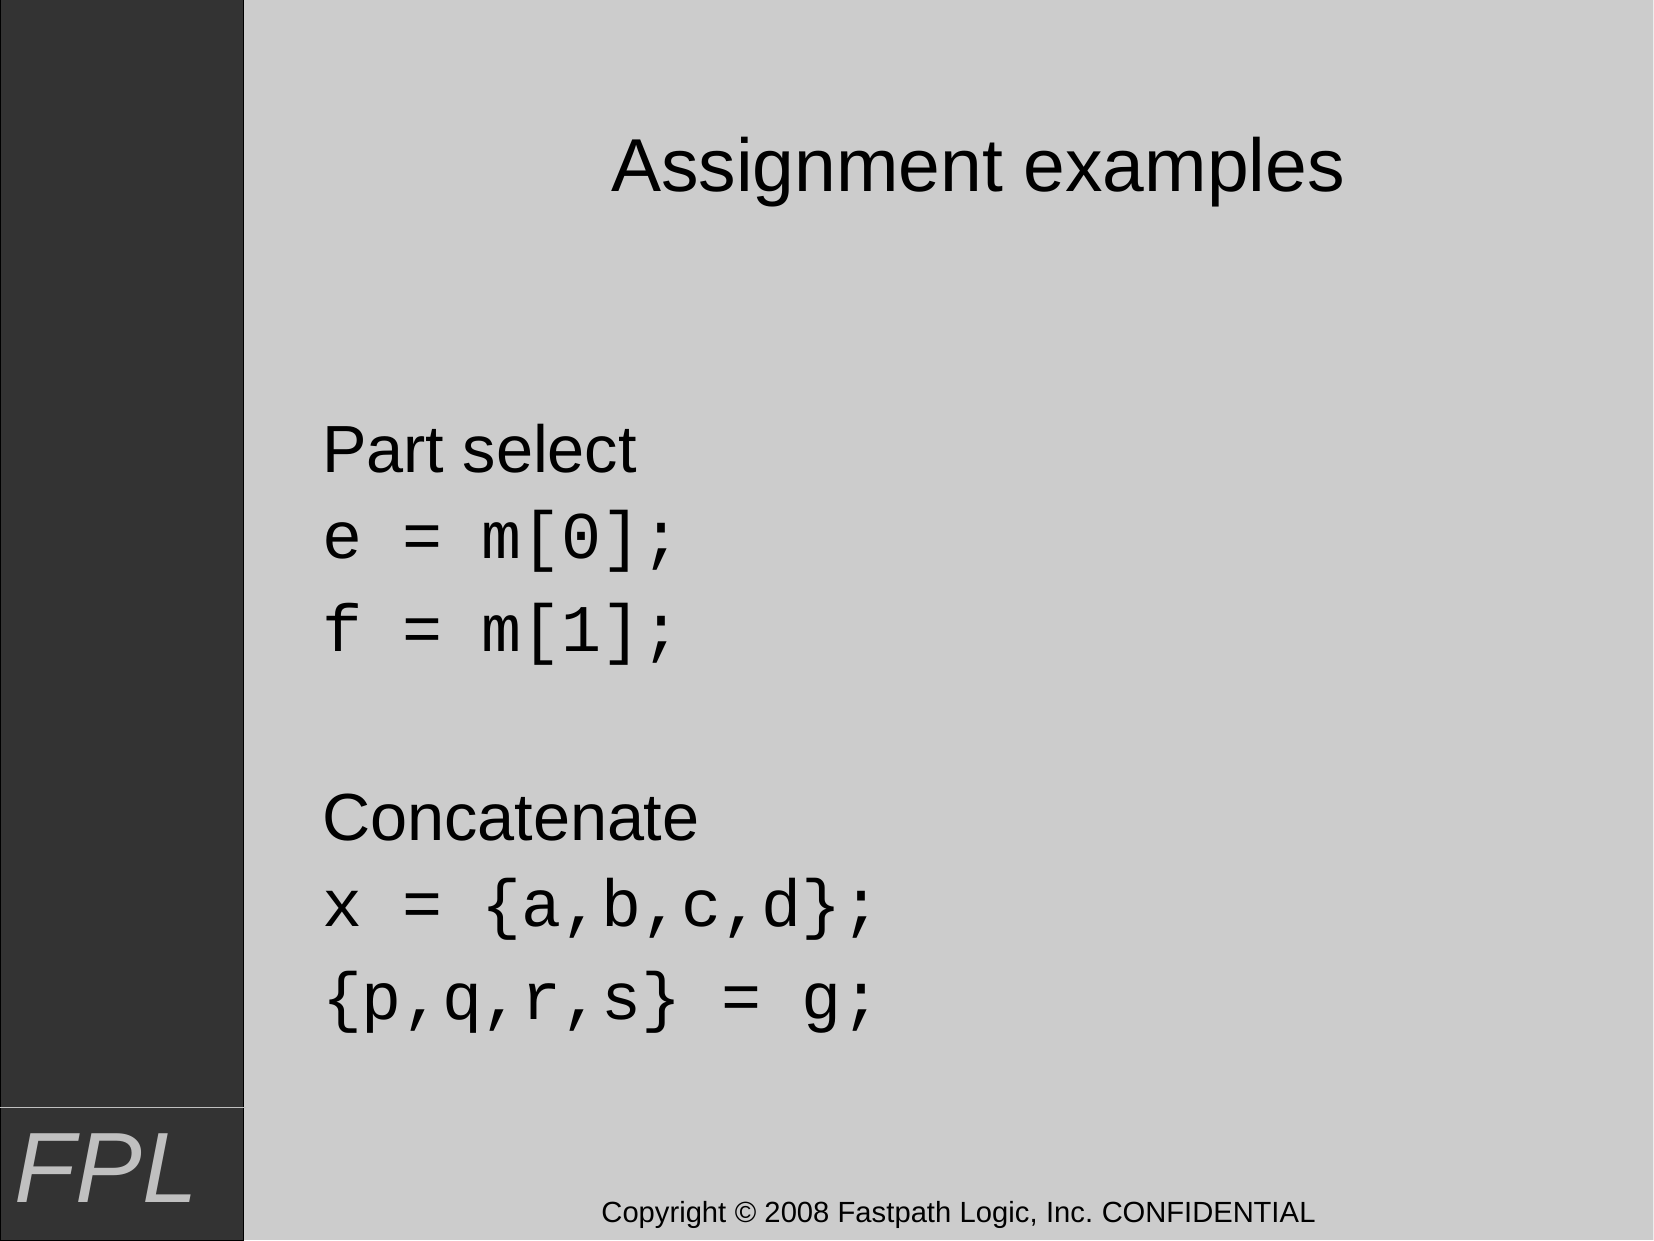

# Assignment examples
Part select
e = m[0];
f = m[1];
Concatenate
x = {a,b,c,d};
{p,q,r,s} = g;